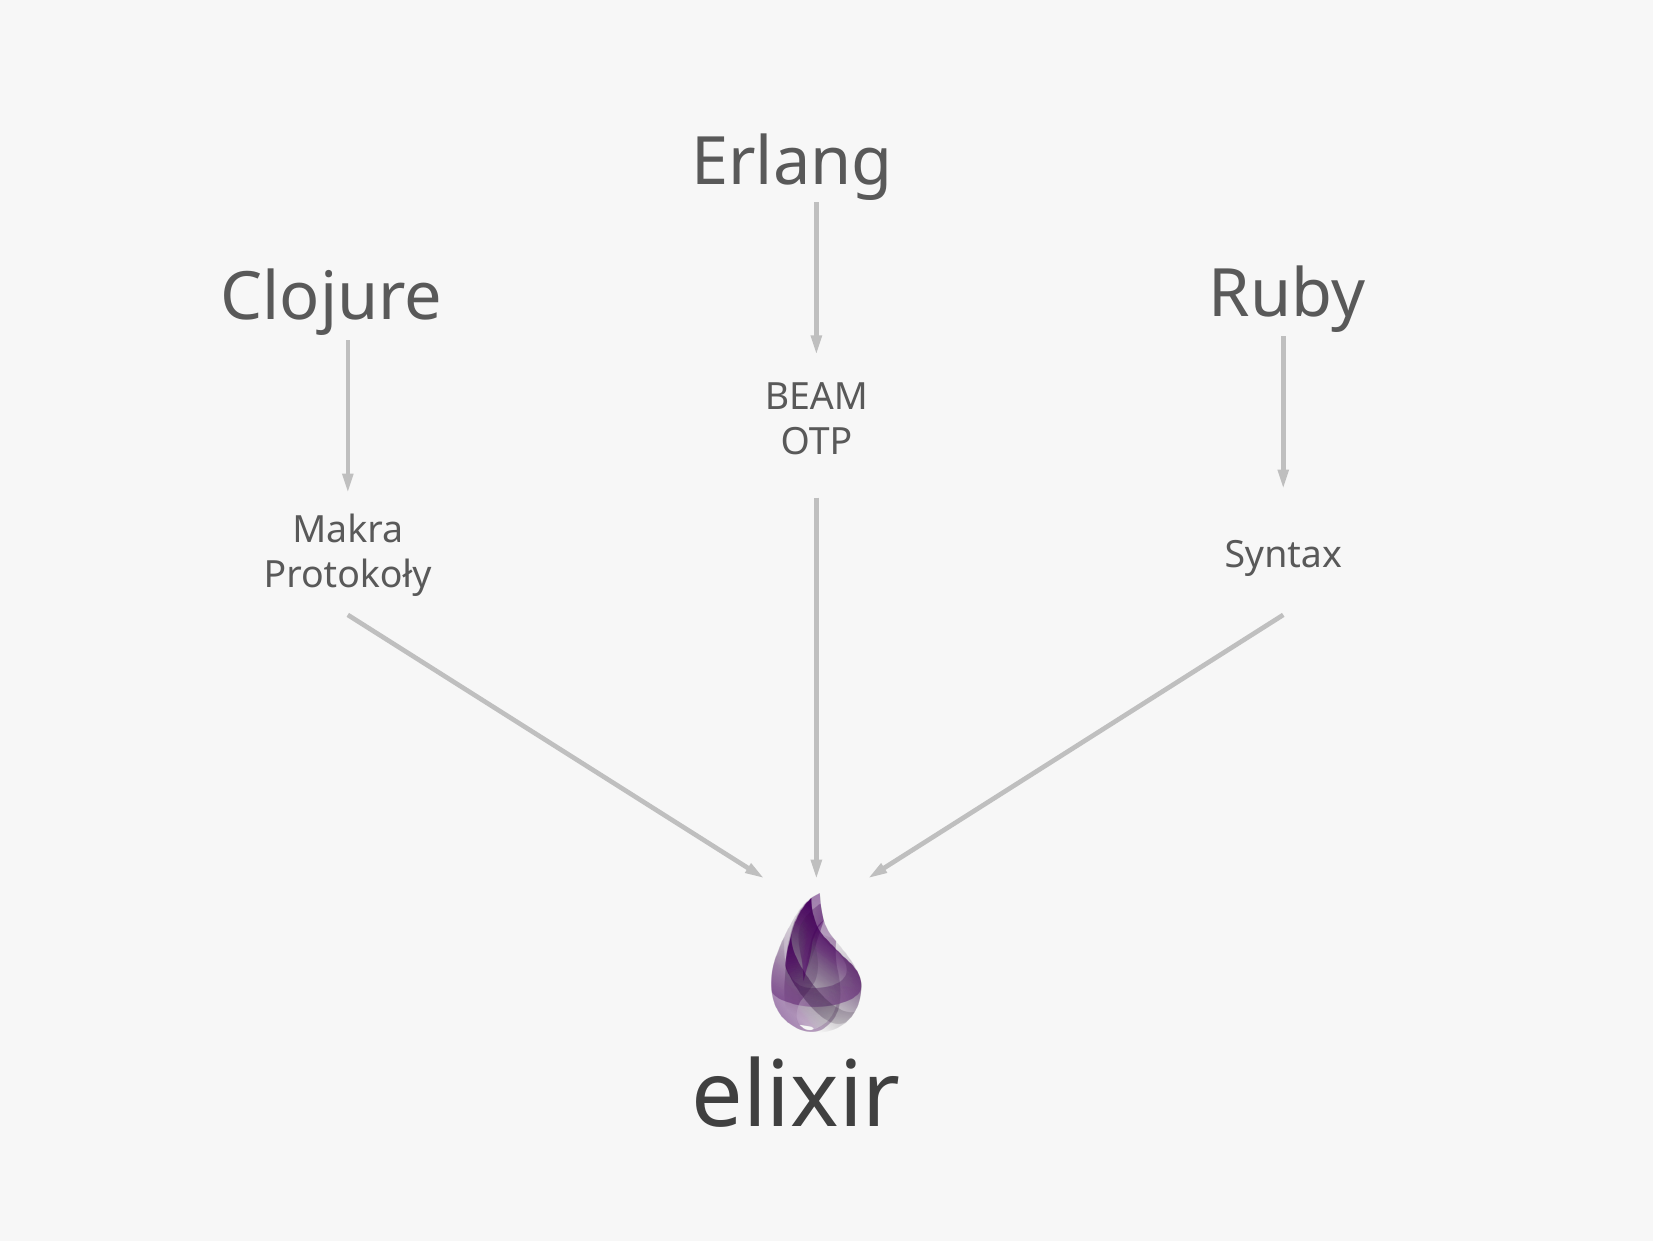

Erlang
Ruby
Clojure
BEAM
OTP
Makra
Protokoły
Syntax
# elixir